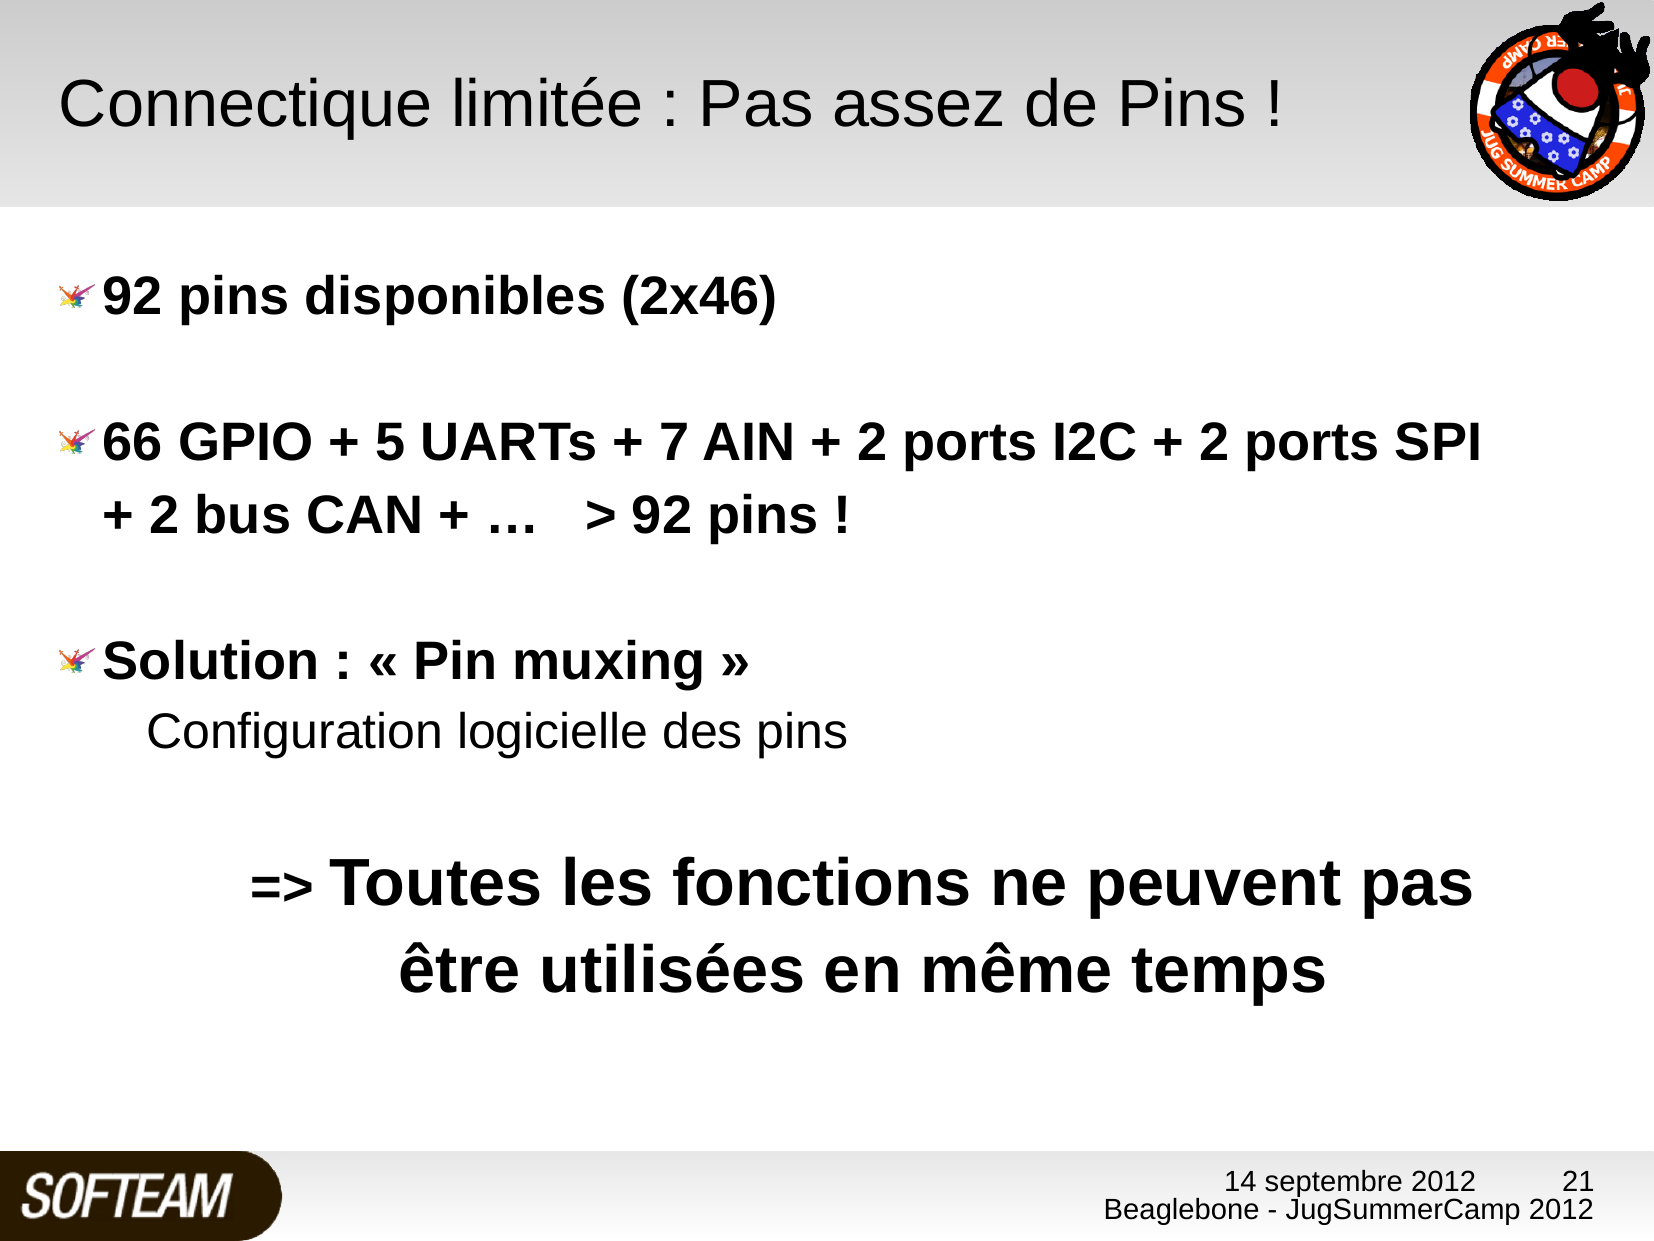

# Connectique limitée : Pas assez de Pins !
92 pins disponibles (2x46)
66 GPIO + 5 UARTs + 7 AIN + 2 ports I2C + 2 ports SPI
+ 2 bus CAN + … > 92 pins !
Solution : « Pin muxing »
Configuration logicielle des pins
=> Toutes les fonctions ne peuvent pas
être utilisées en même temps
14 septembre 2012
21
Beaglebone - JugSummerCamp 2012